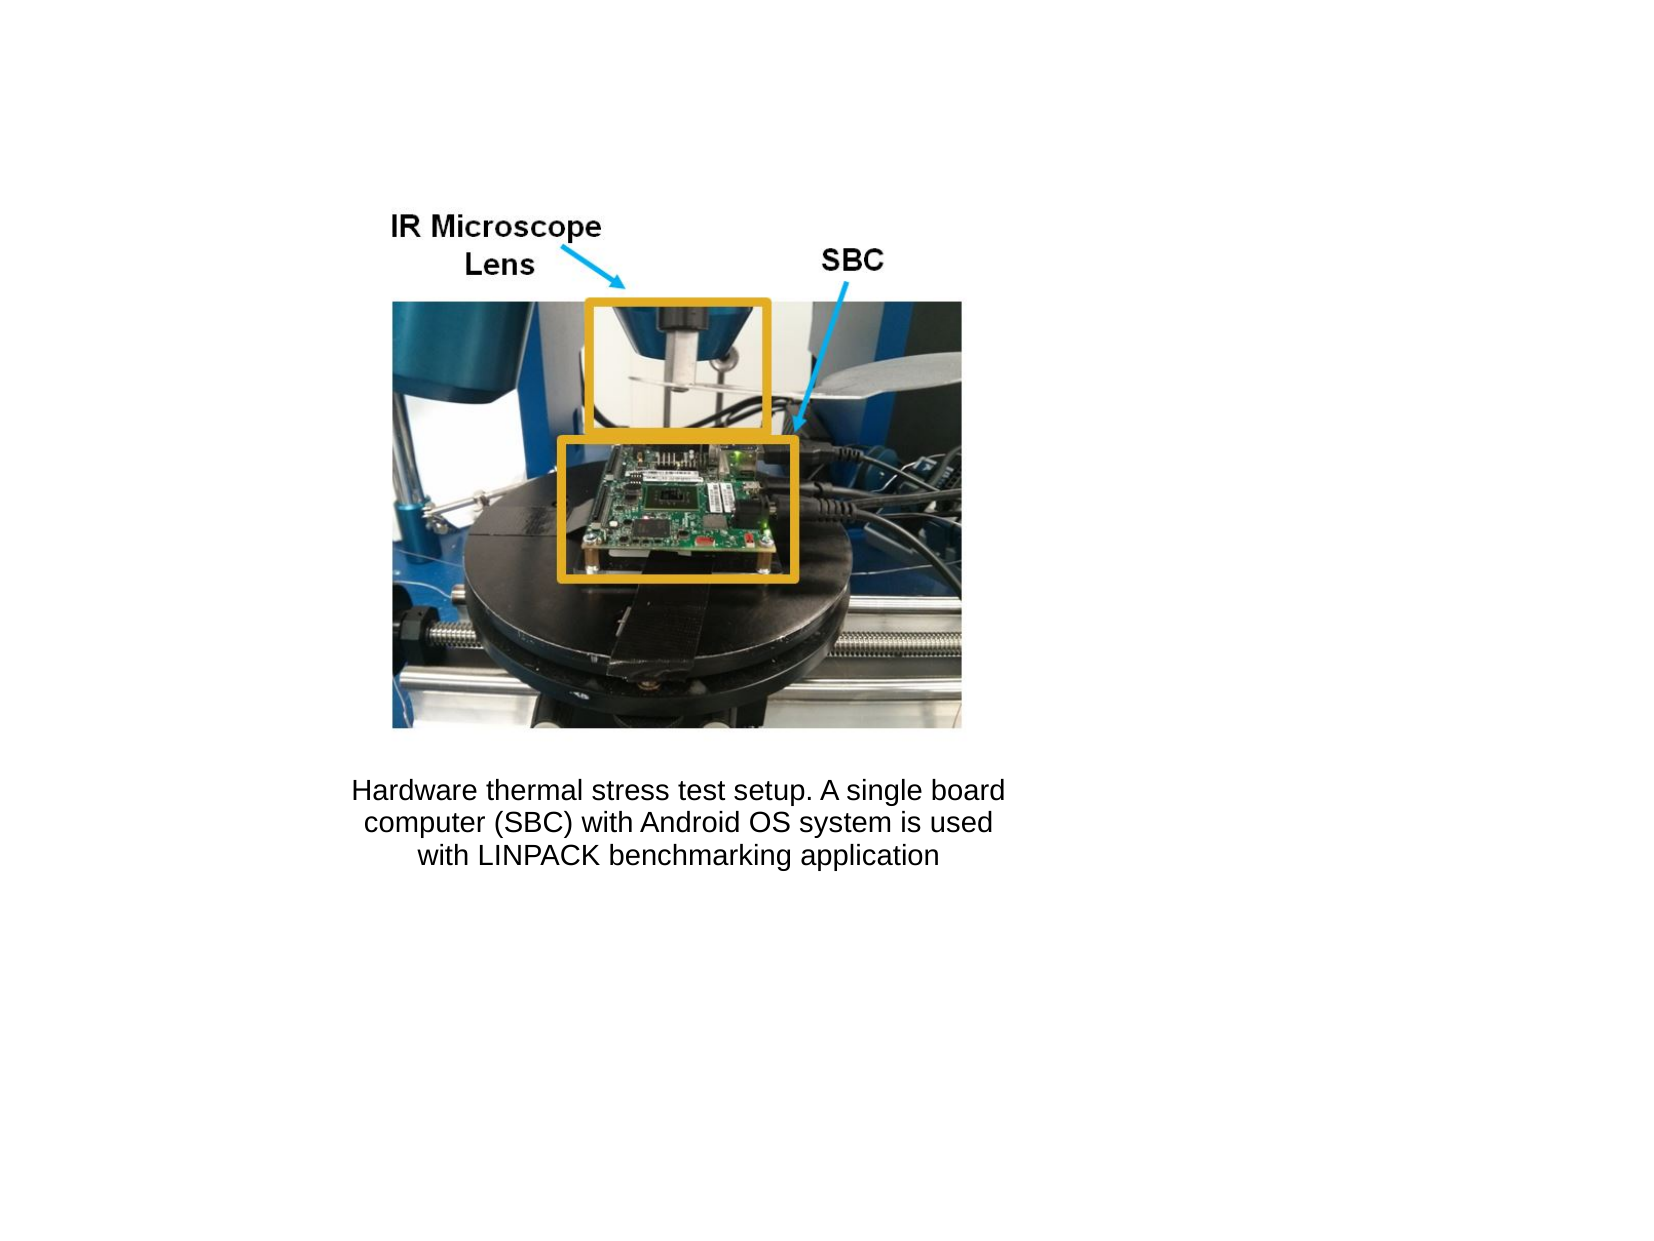

Hardware thermal stress test setup. A single board computer (SBC) with Android OS system is used with LINPACK benchmarking application